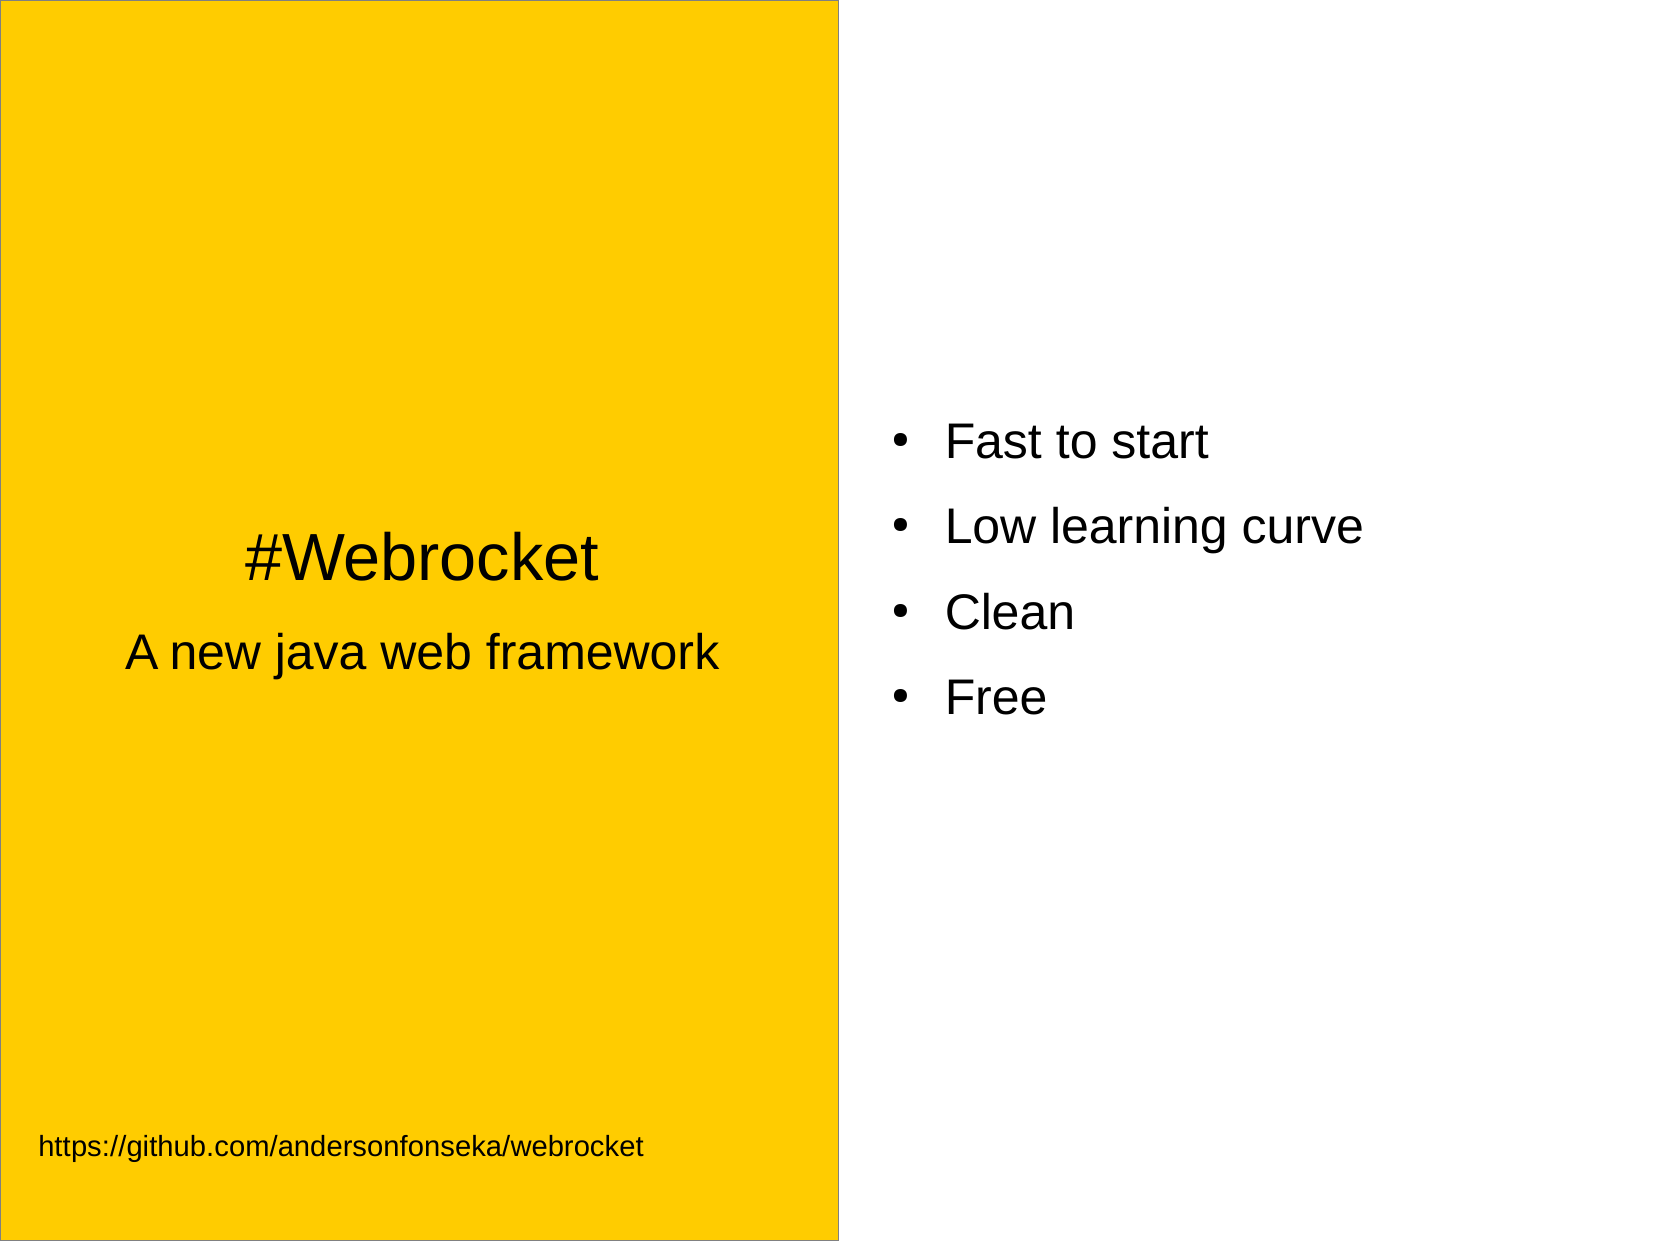

Fast to start
Low learning curve
Clean
Free
# #Webrocket
A new java web framework
https://github.com/andersonfonseka/webrocket